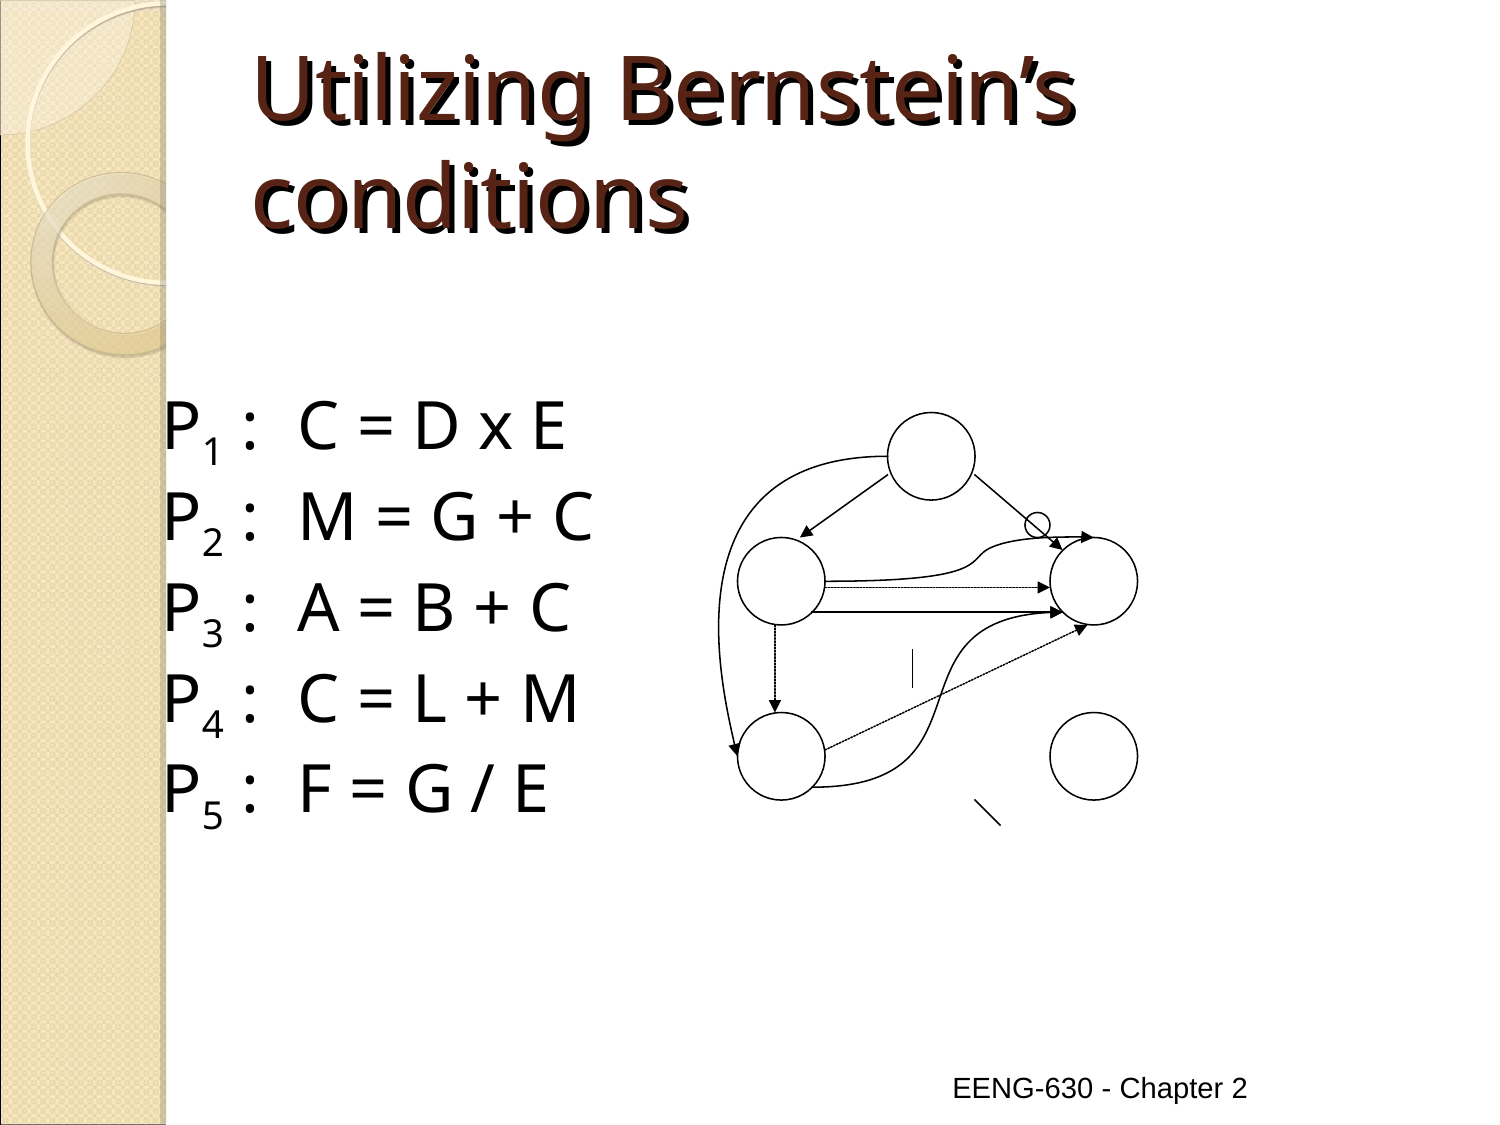

# Utilizing Bernstein’s conditions
P1 :	C = D x E
P2 :	M = G + C
P3 :	A = B + C
P4 :	C = L + M
P5 :	F = G / E
P1
P2
P4
P3
P5
EENG-630 - Chapter 2